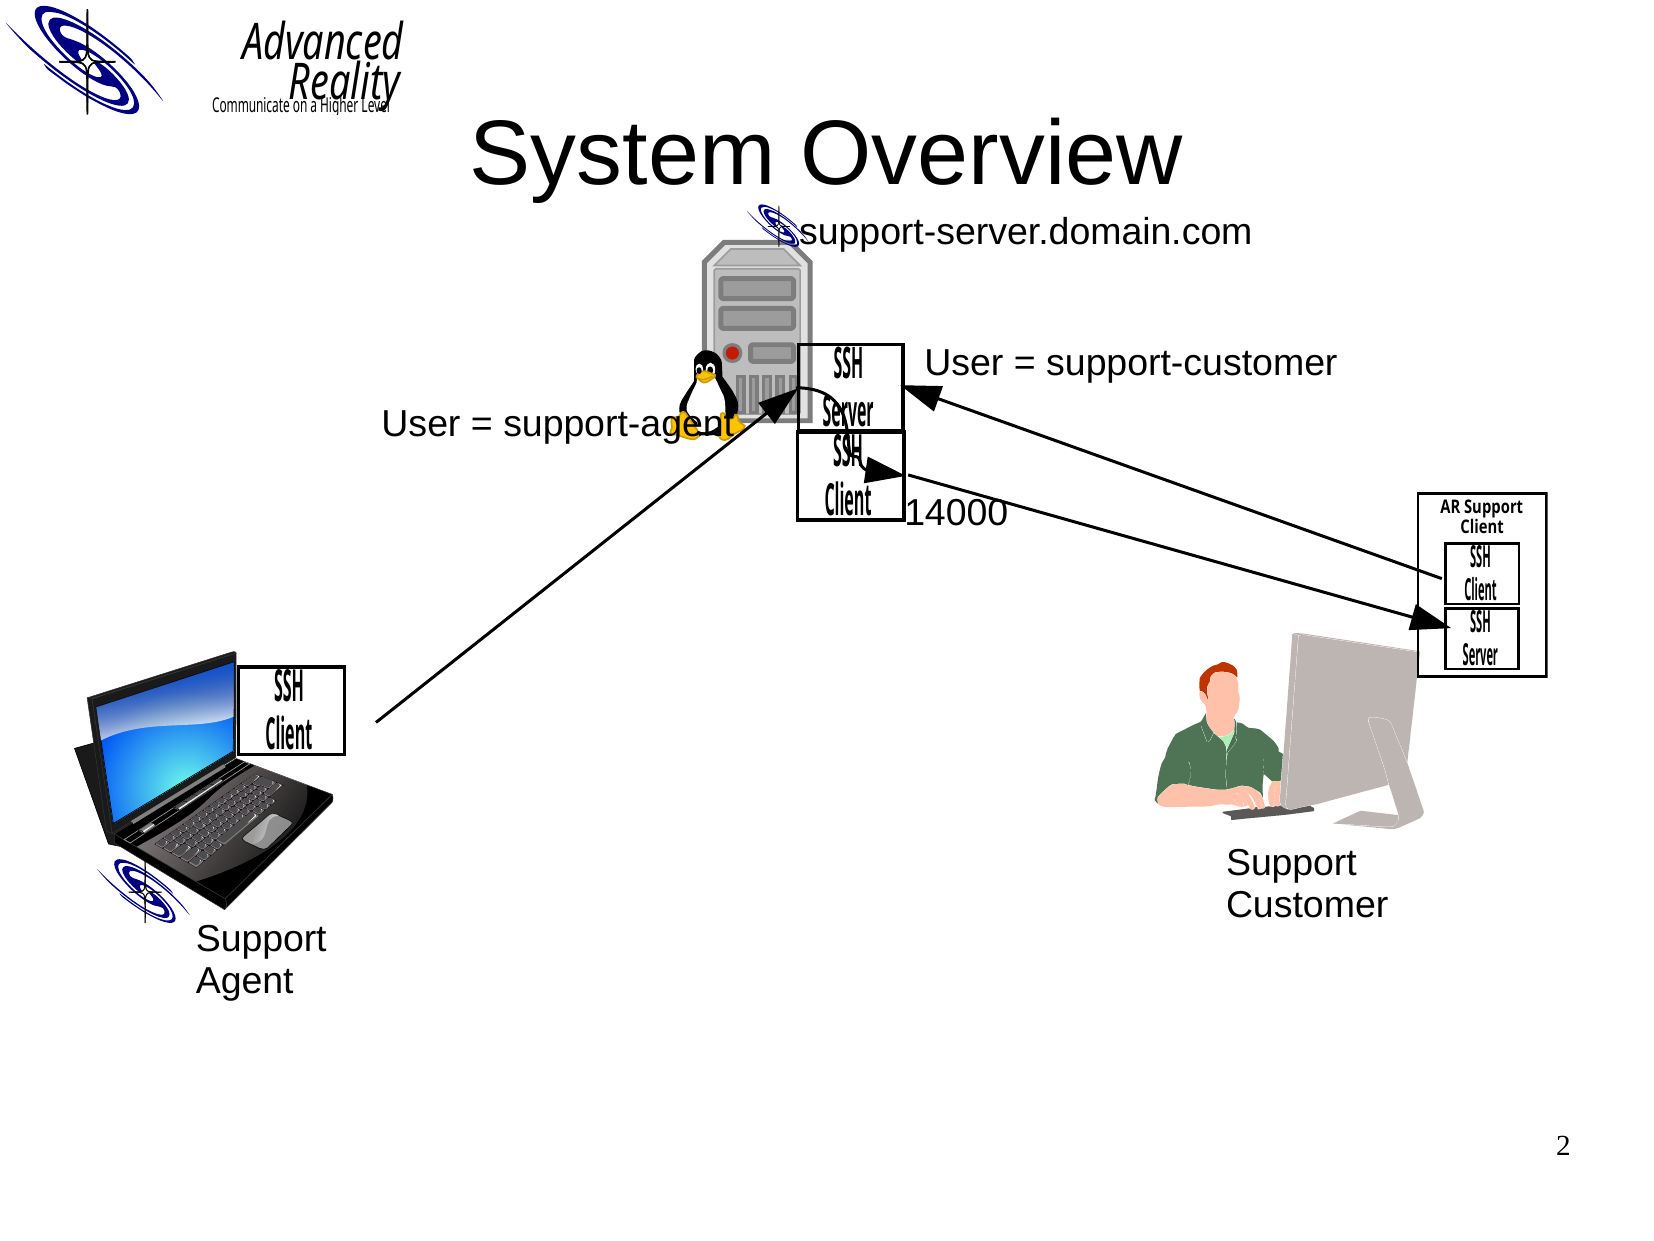

# System Overview
support-server.domain.com
User = support-customer
User = support-agent
14000
Support
Customer
Support
Agent
2